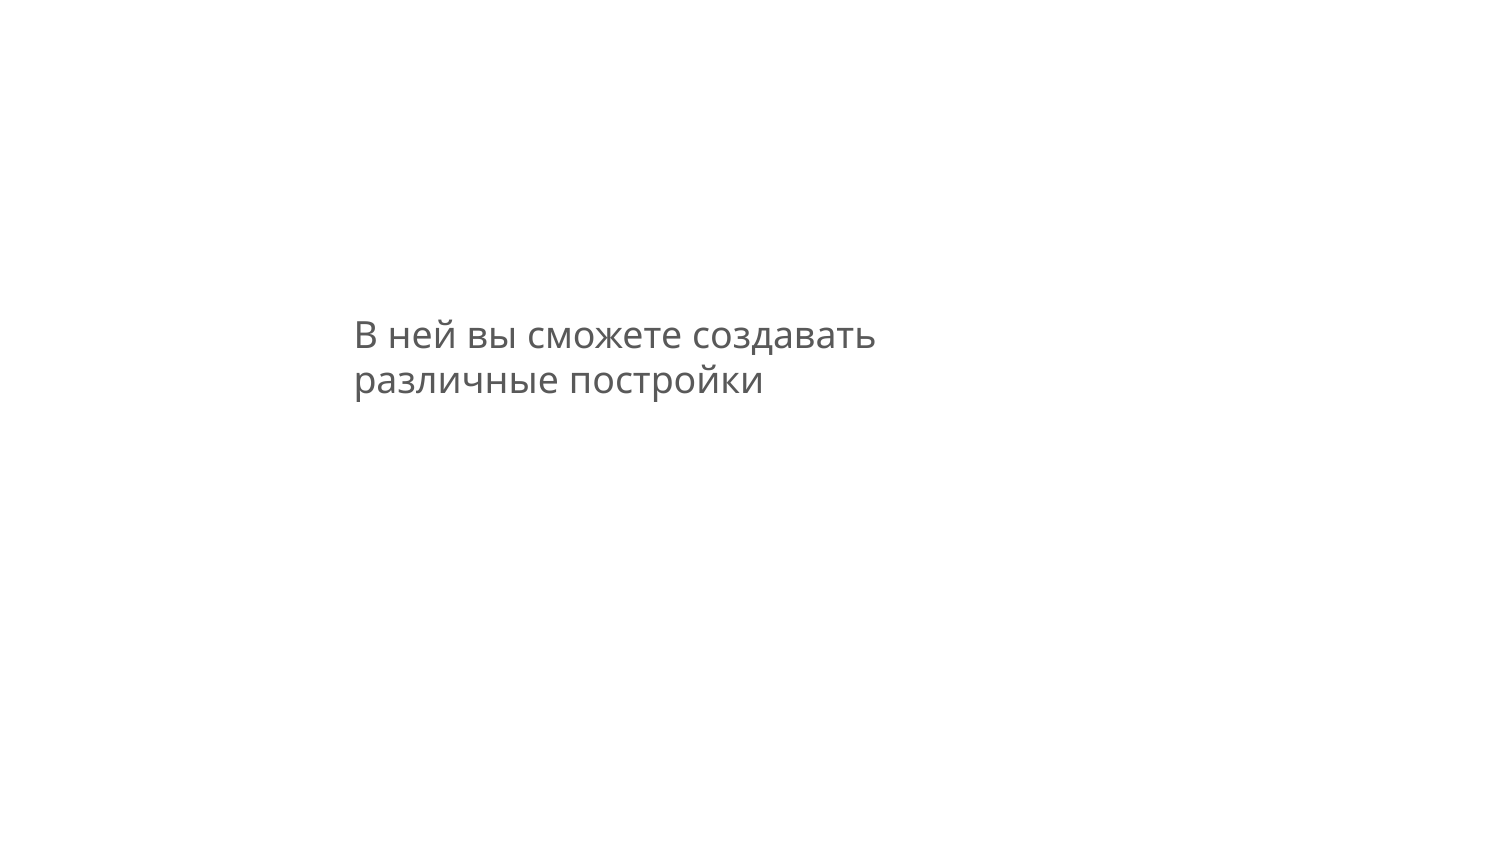

В ней вы сможете создавать различные постройки